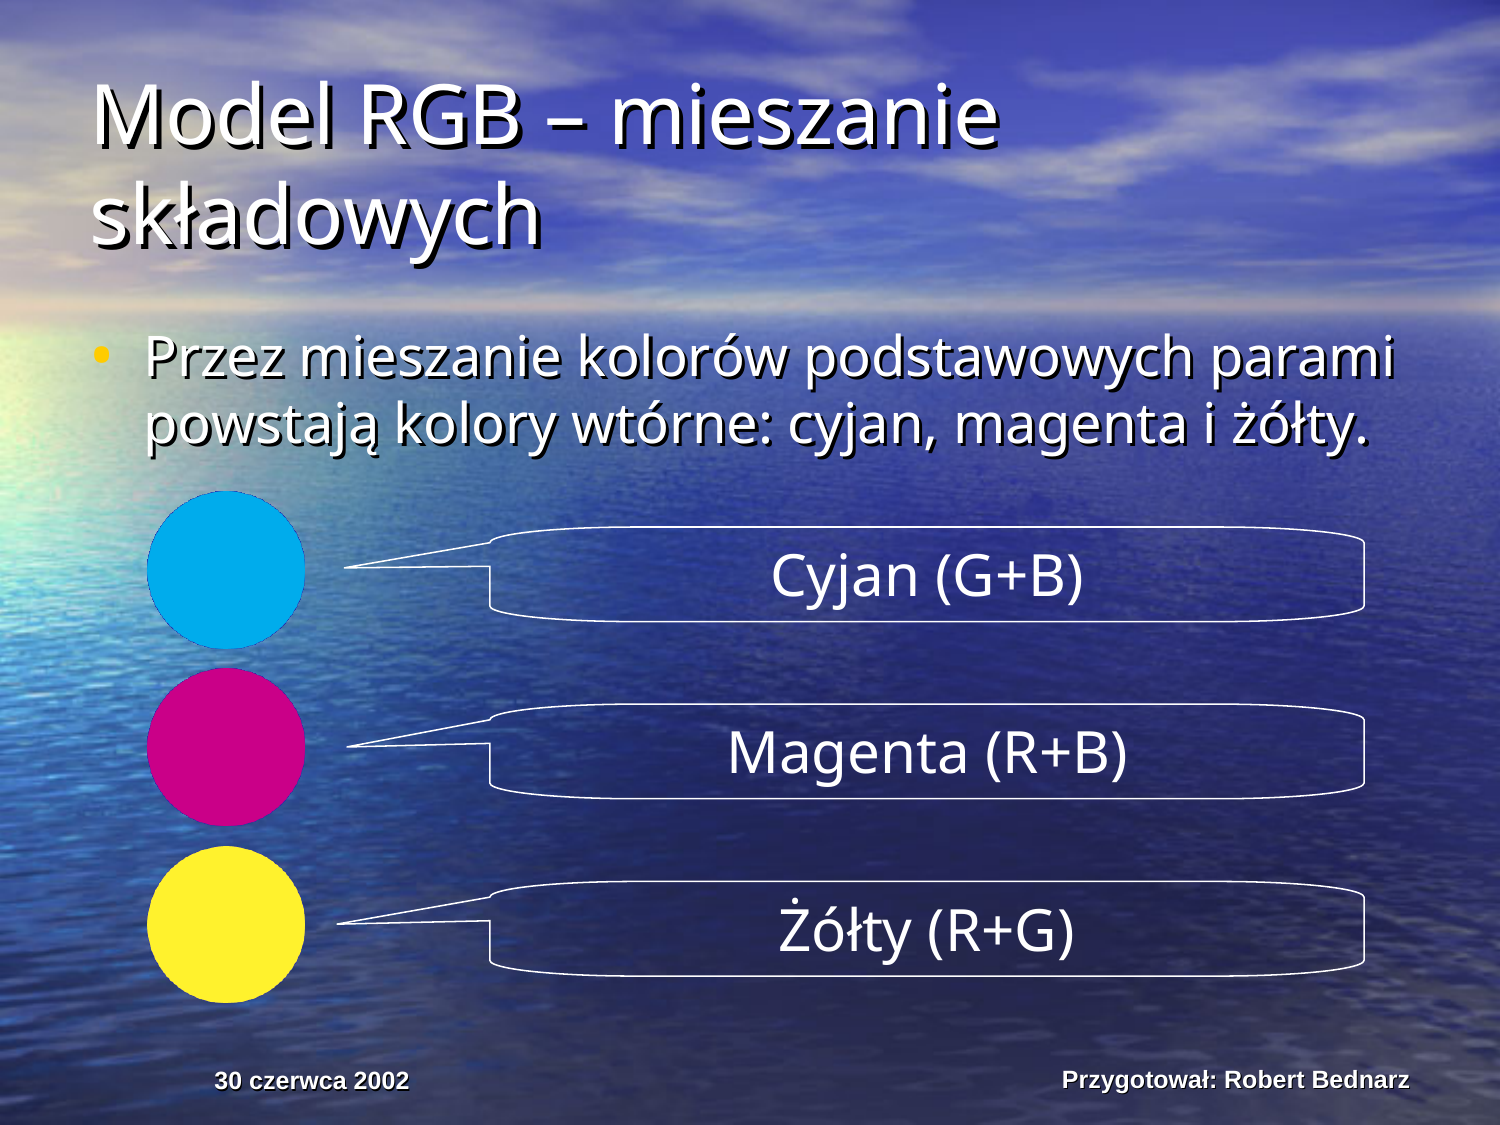

# Model RGB – mieszanie składowych
Przez mieszanie kolorów podstawowych parami powstają kolory wtórne: cyjan, magenta i żółty.
Cyjan (G+B)
Magenta (R+B)
Żółty (R+G)